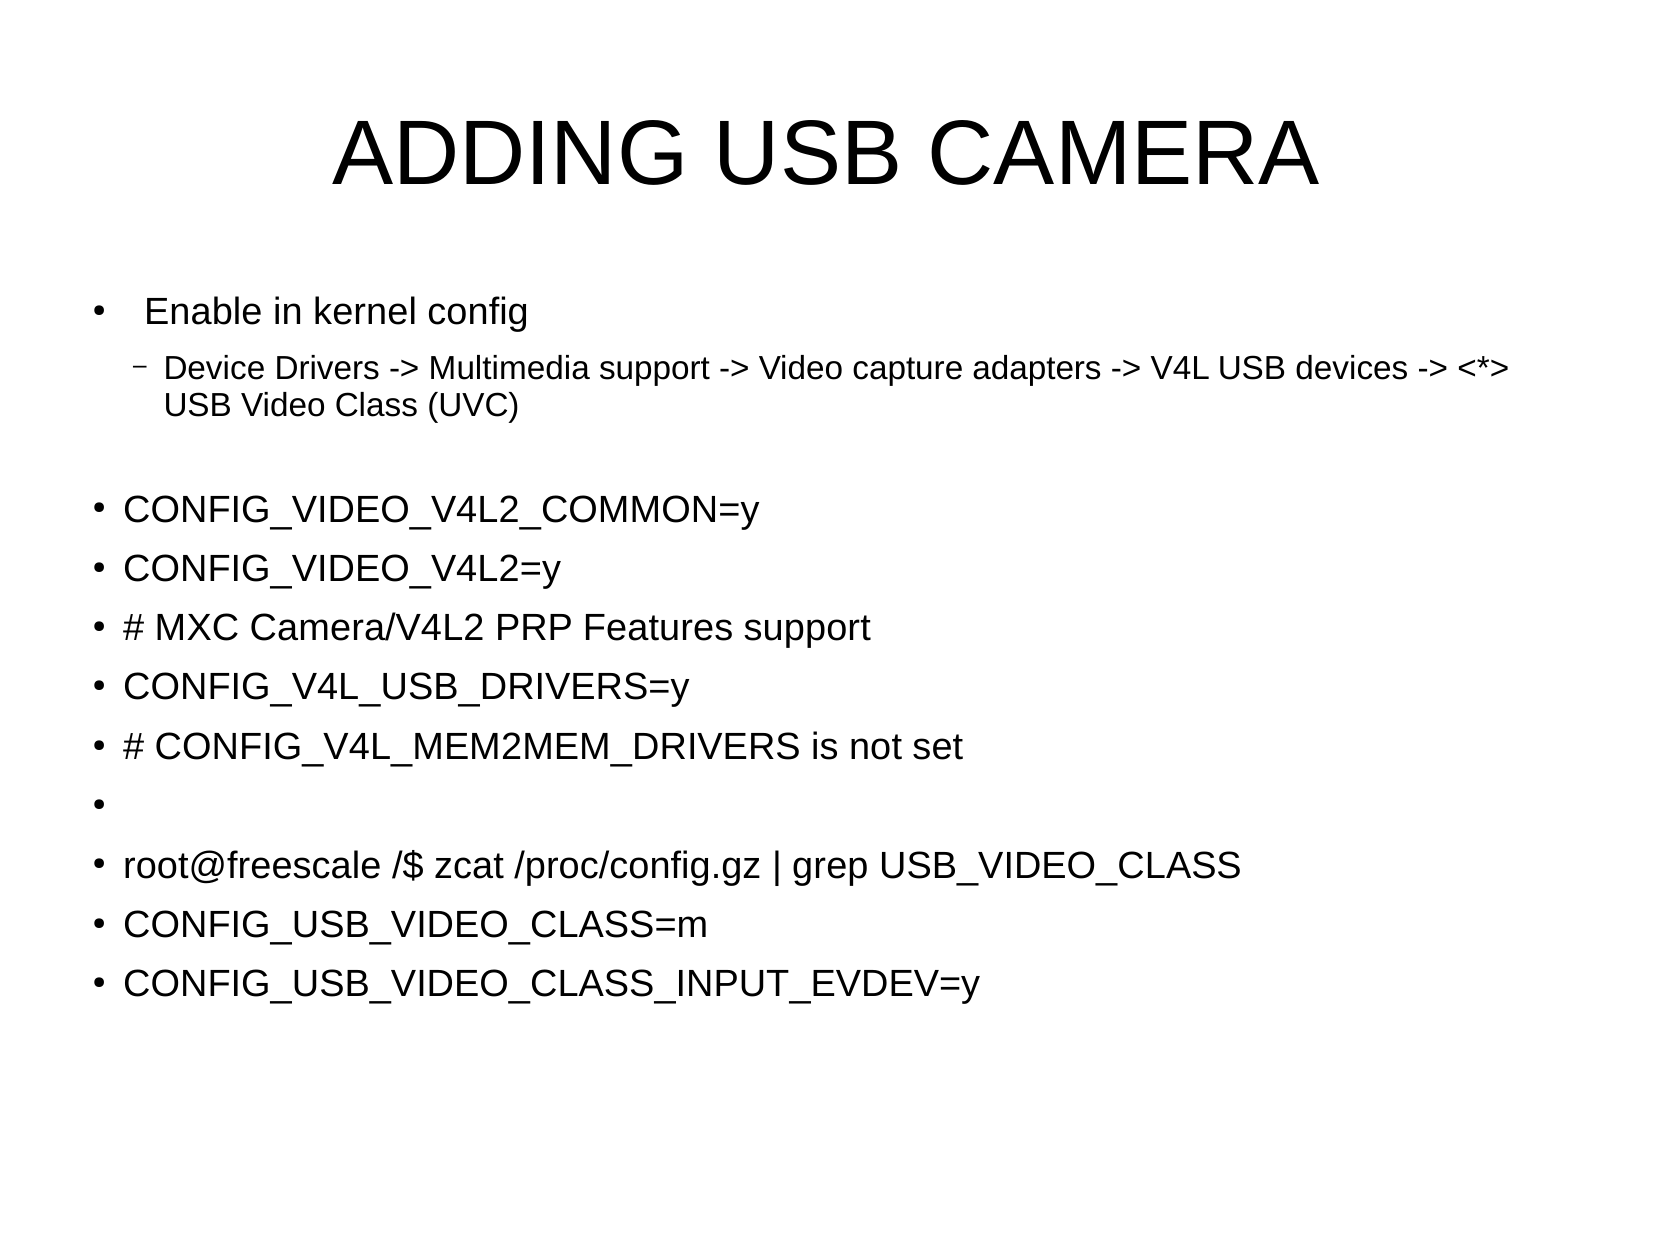

# ADDING USB CAMERA
 Enable in kernel config
Device Drivers -> Multimedia support -> Video capture adapters -> V4L USB devices -> <*> USB Video Class (UVC)
CONFIG_VIDEO_V4L2_COMMON=y
CONFIG_VIDEO_V4L2=y
# MXC Camera/V4L2 PRP Features support
CONFIG_V4L_USB_DRIVERS=y
# CONFIG_V4L_MEM2MEM_DRIVERS is not set
root@freescale /$ zcat /proc/config.gz | grep USB_VIDEO_CLASS
CONFIG_USB_VIDEO_CLASS=m
CONFIG_USB_VIDEO_CLASS_INPUT_EVDEV=y